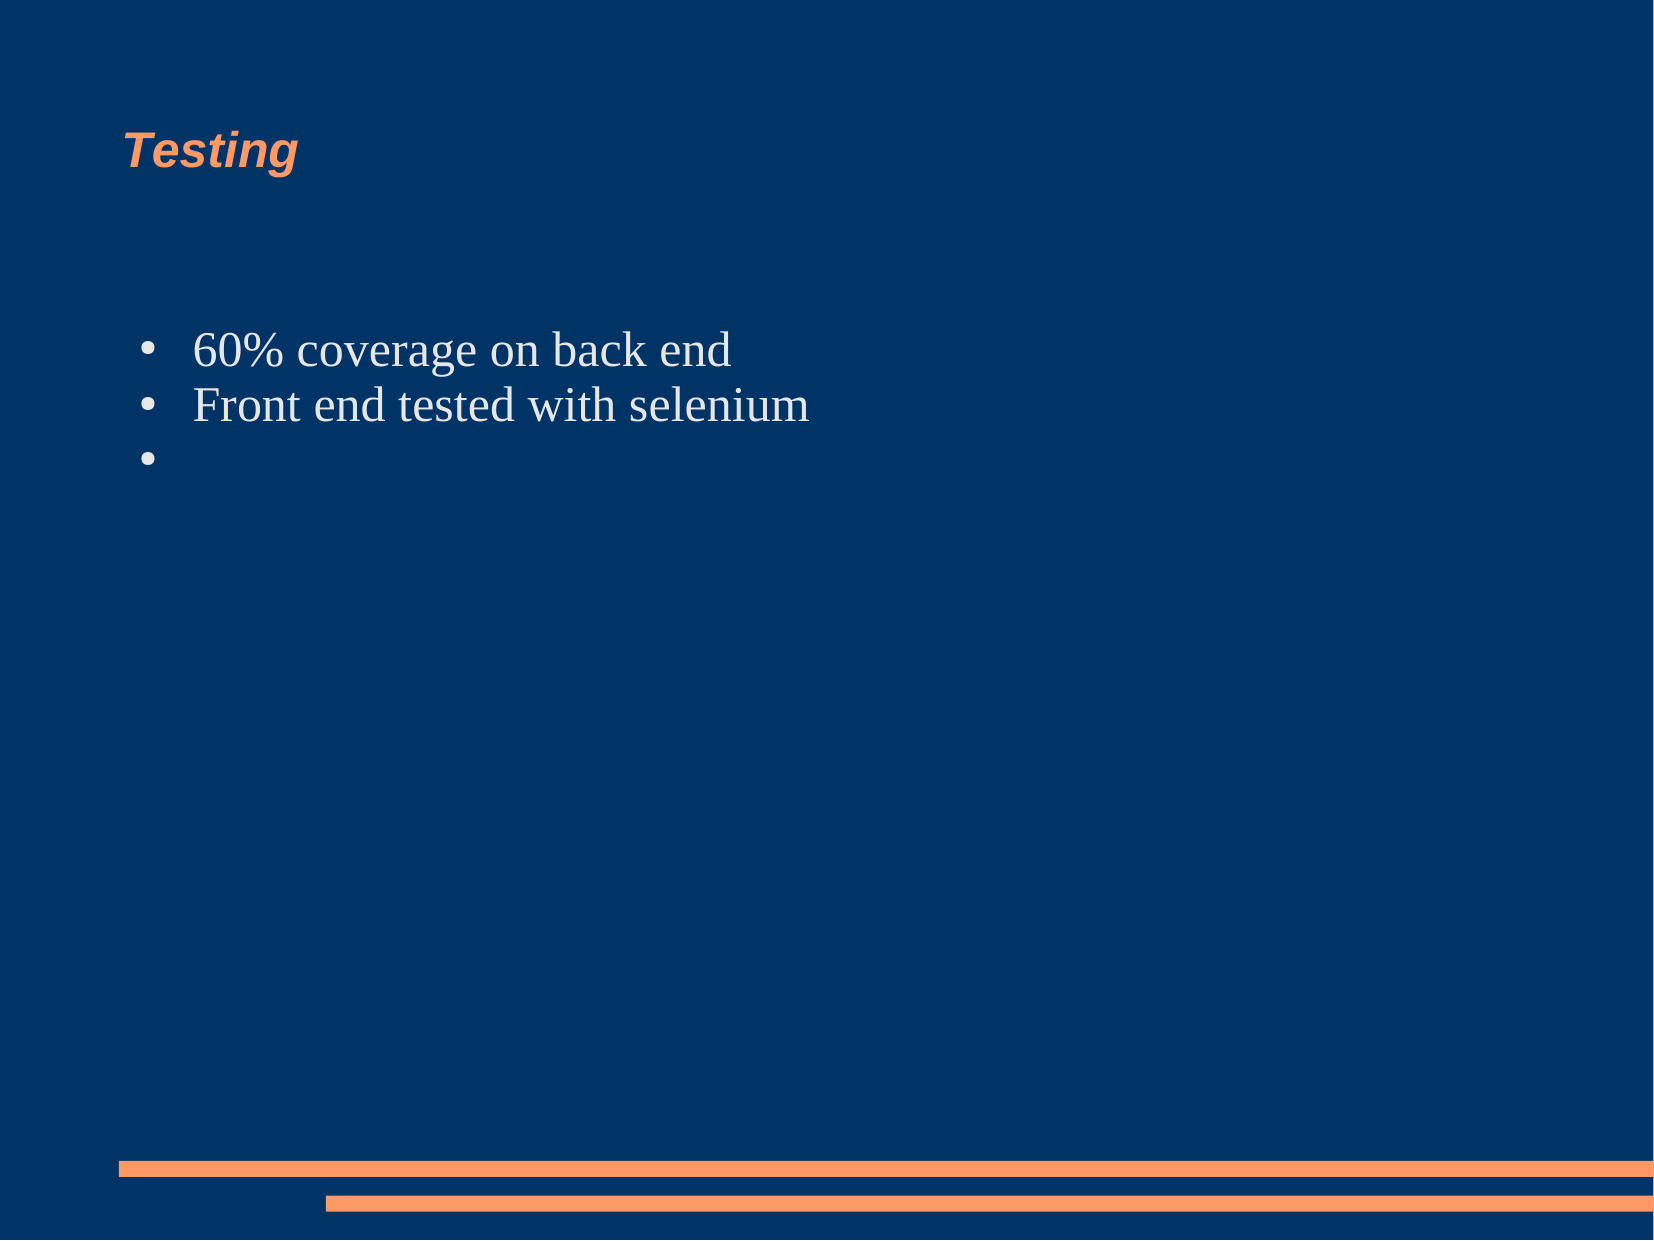

# Testing
60% coverage on back end
Front end tested with selenium